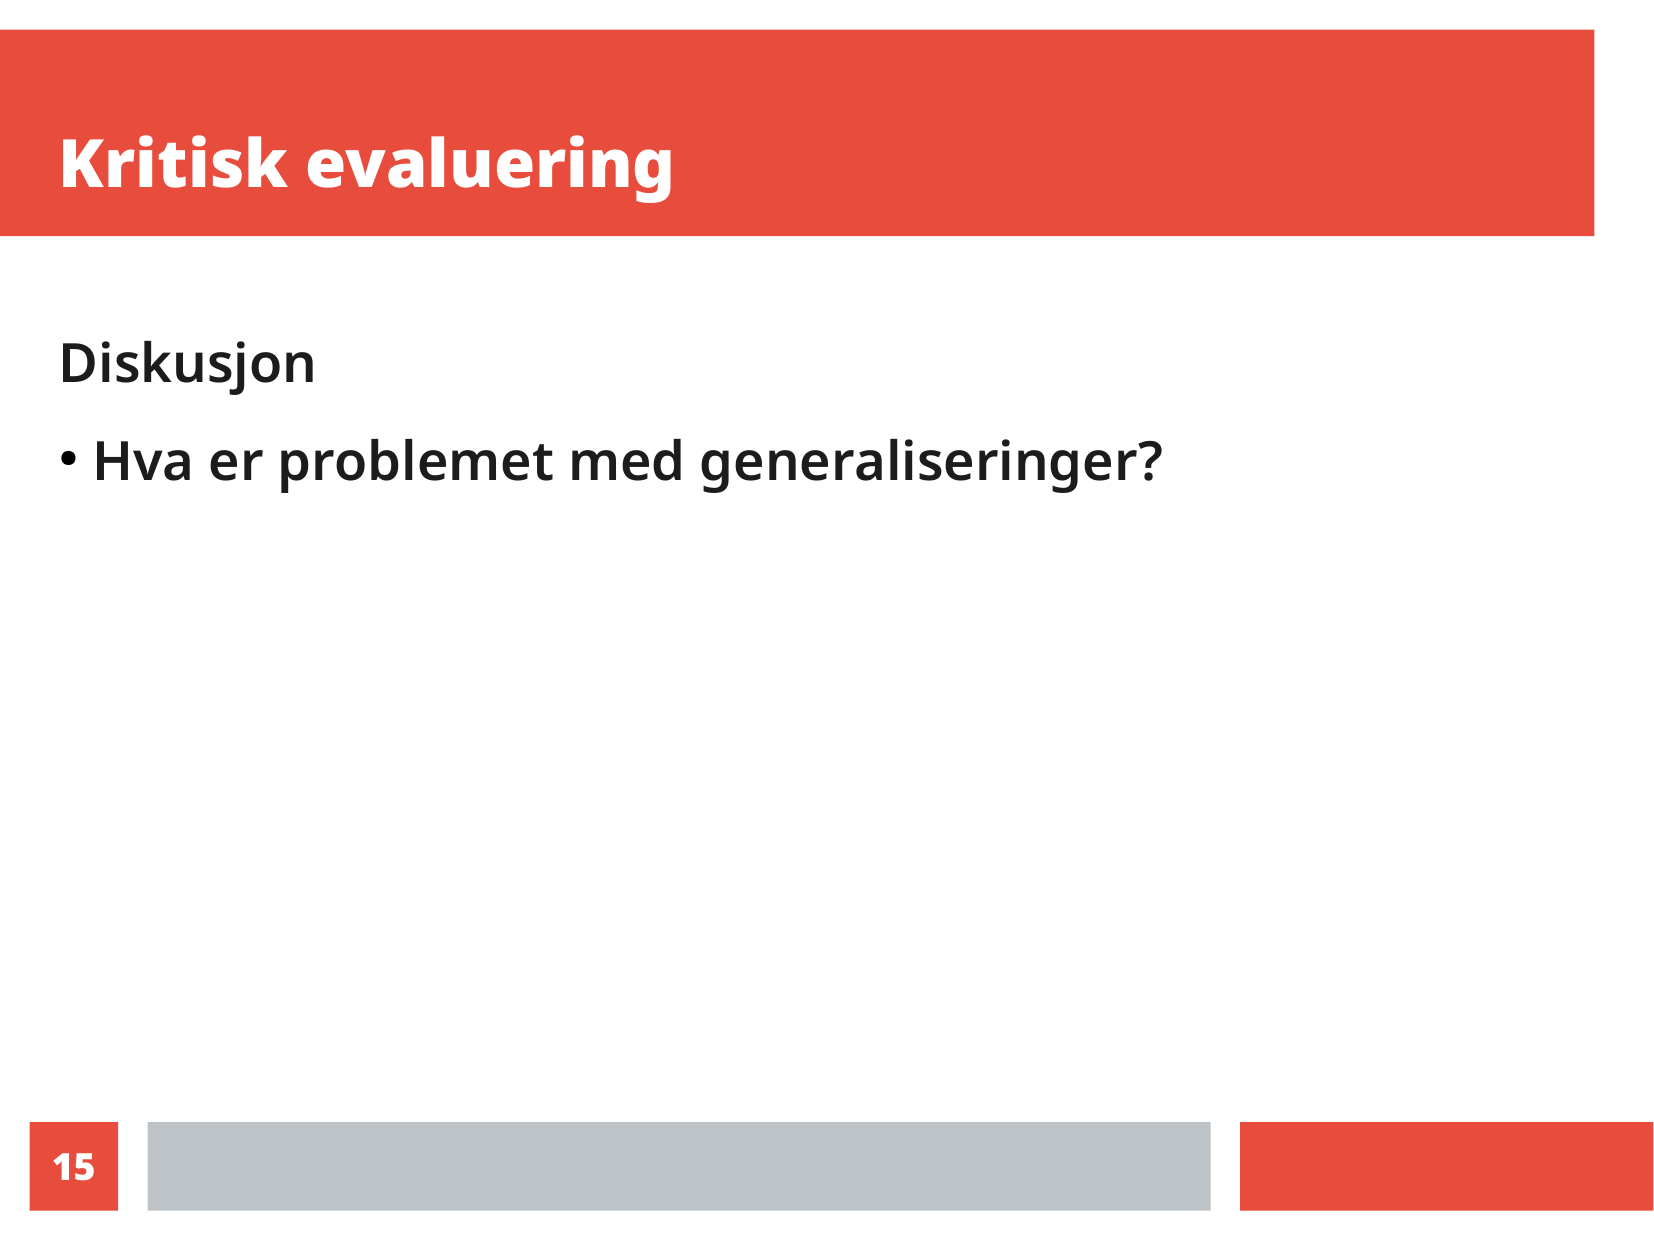

# Kritisk evaluering
Diskusjon
 Hva er problemet med generaliseringer?
15